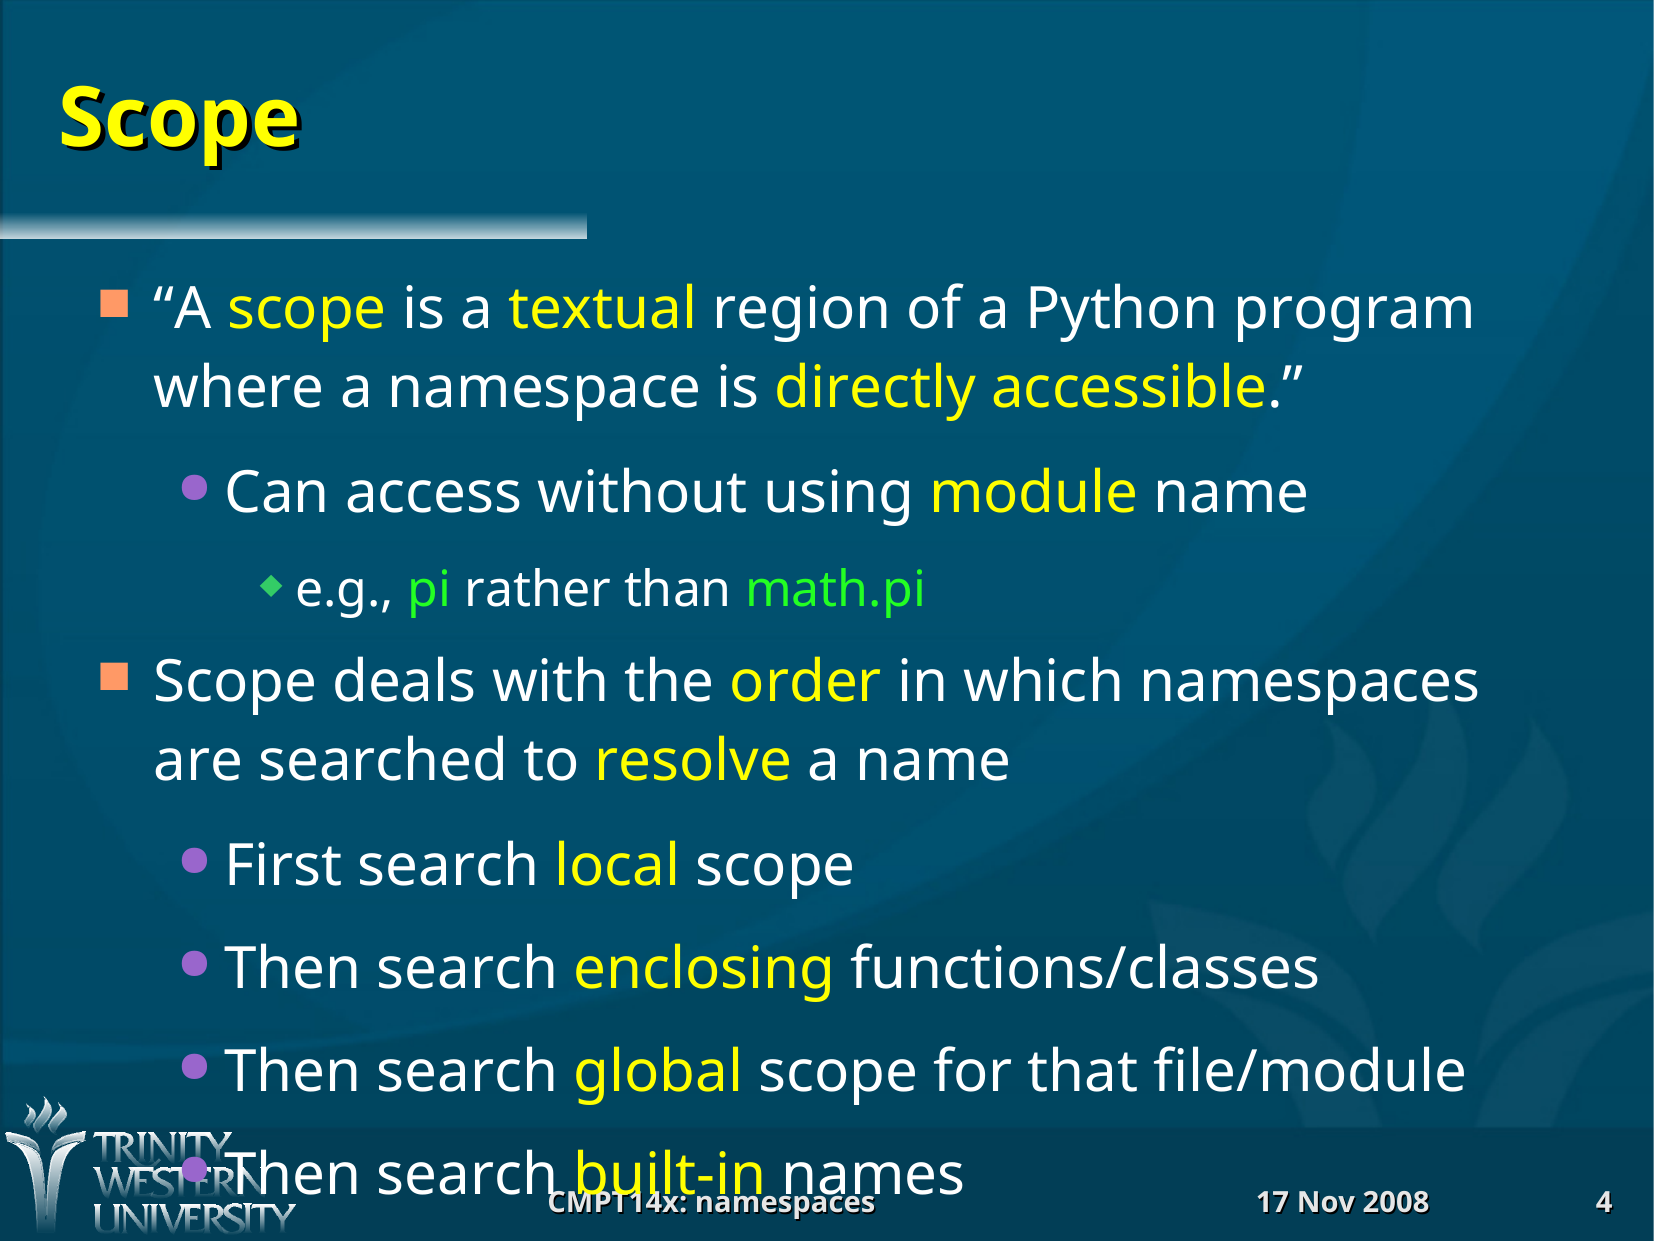

# Scope
“A scope is a textual region of a Python program where a namespace is directly accessible.”
Can access without using module name
e.g., pi rather than math.pi
Scope deals with the order in which namespaces are searched to resolve a name
First search local scope
Then search enclosing functions/classes
Then search global scope for that file/module
Then search built-in names
CMPT14x: namespaces
17 Nov 2008
4